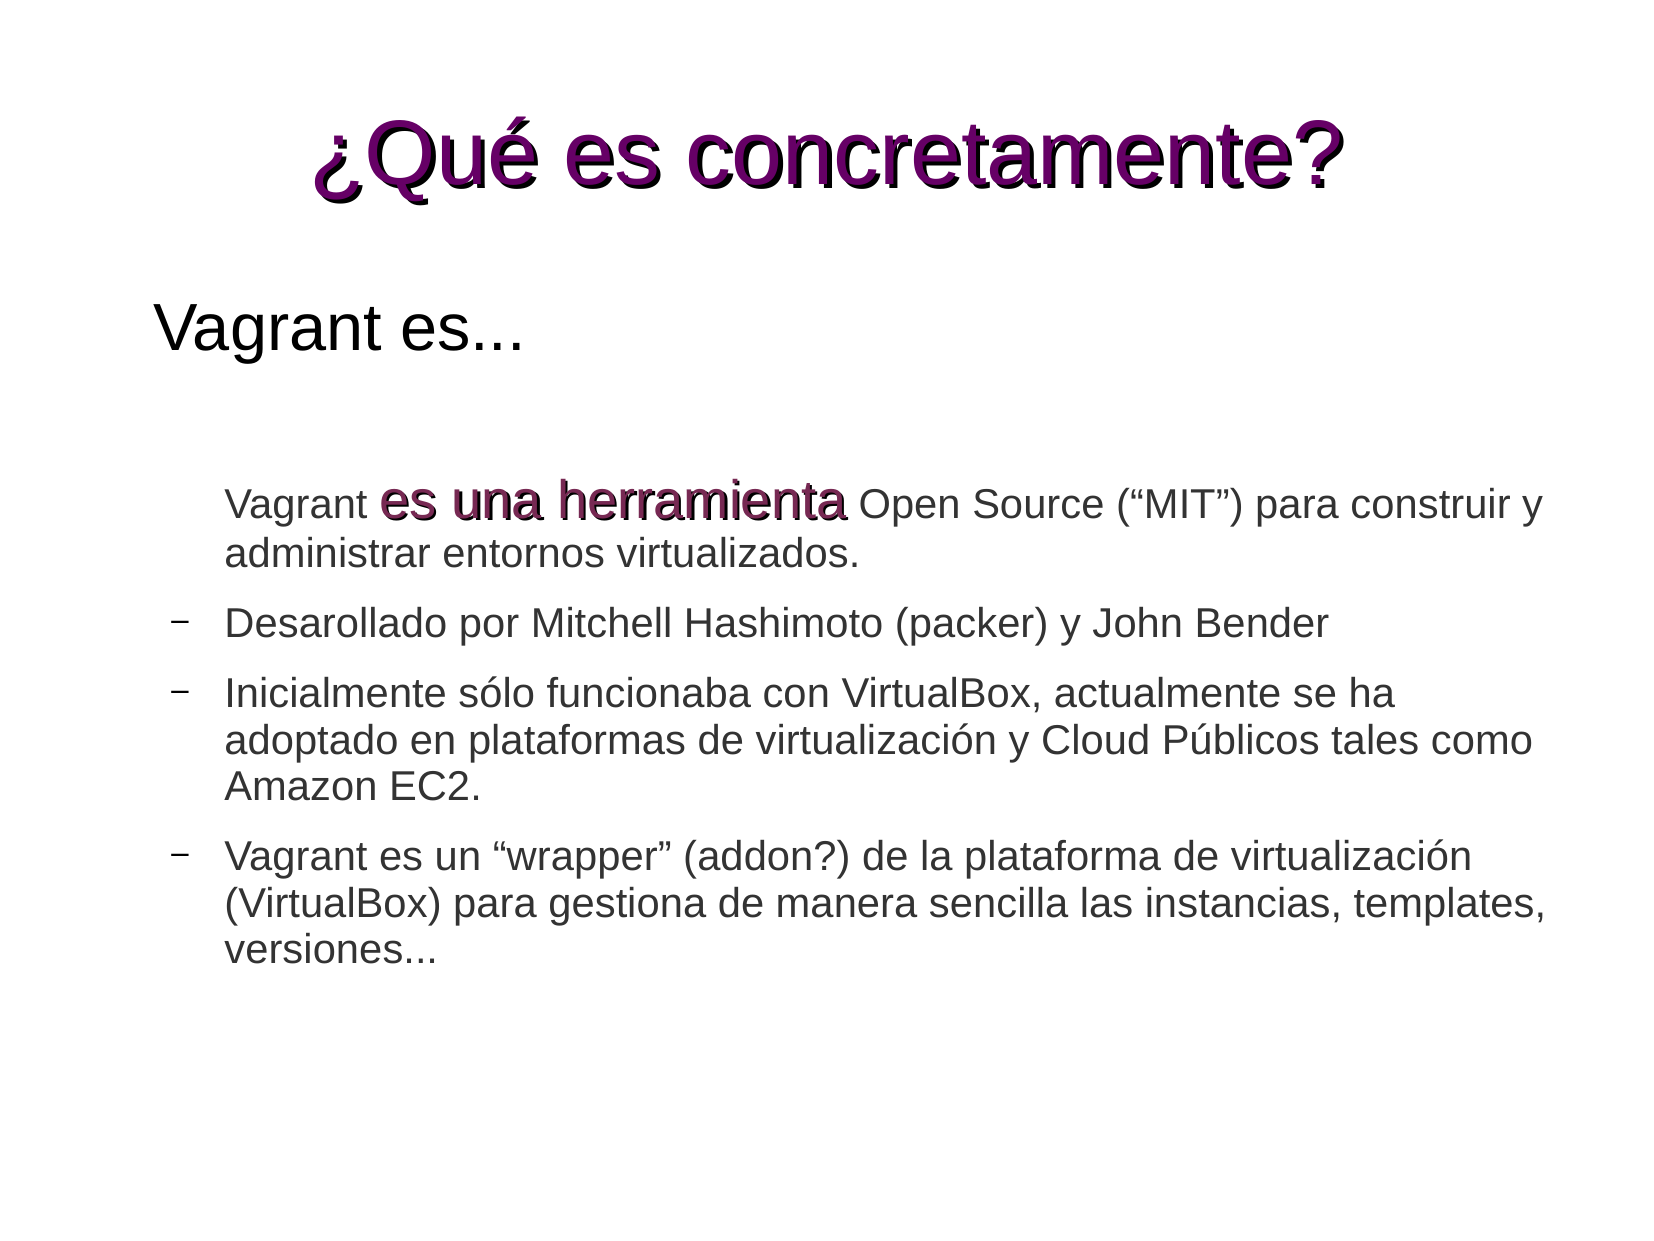

# ¿Qué es concretamente?
Vagrant es...
Vagrant es una herramienta Open Source (“MIT”) para construir y administrar entornos virtualizados.
Desarollado por Mitchell Hashimoto (packer) y John Bender
Inicialmente sólo funcionaba con VirtualBox, actualmente se ha adoptado en plataformas de virtualización y Cloud Públicos tales como Amazon EC2.
Vagrant es un “wrapper” (addon?) de la plataforma de virtualización (VirtualBox) para gestiona de manera sencilla las instancias, templates, versiones...